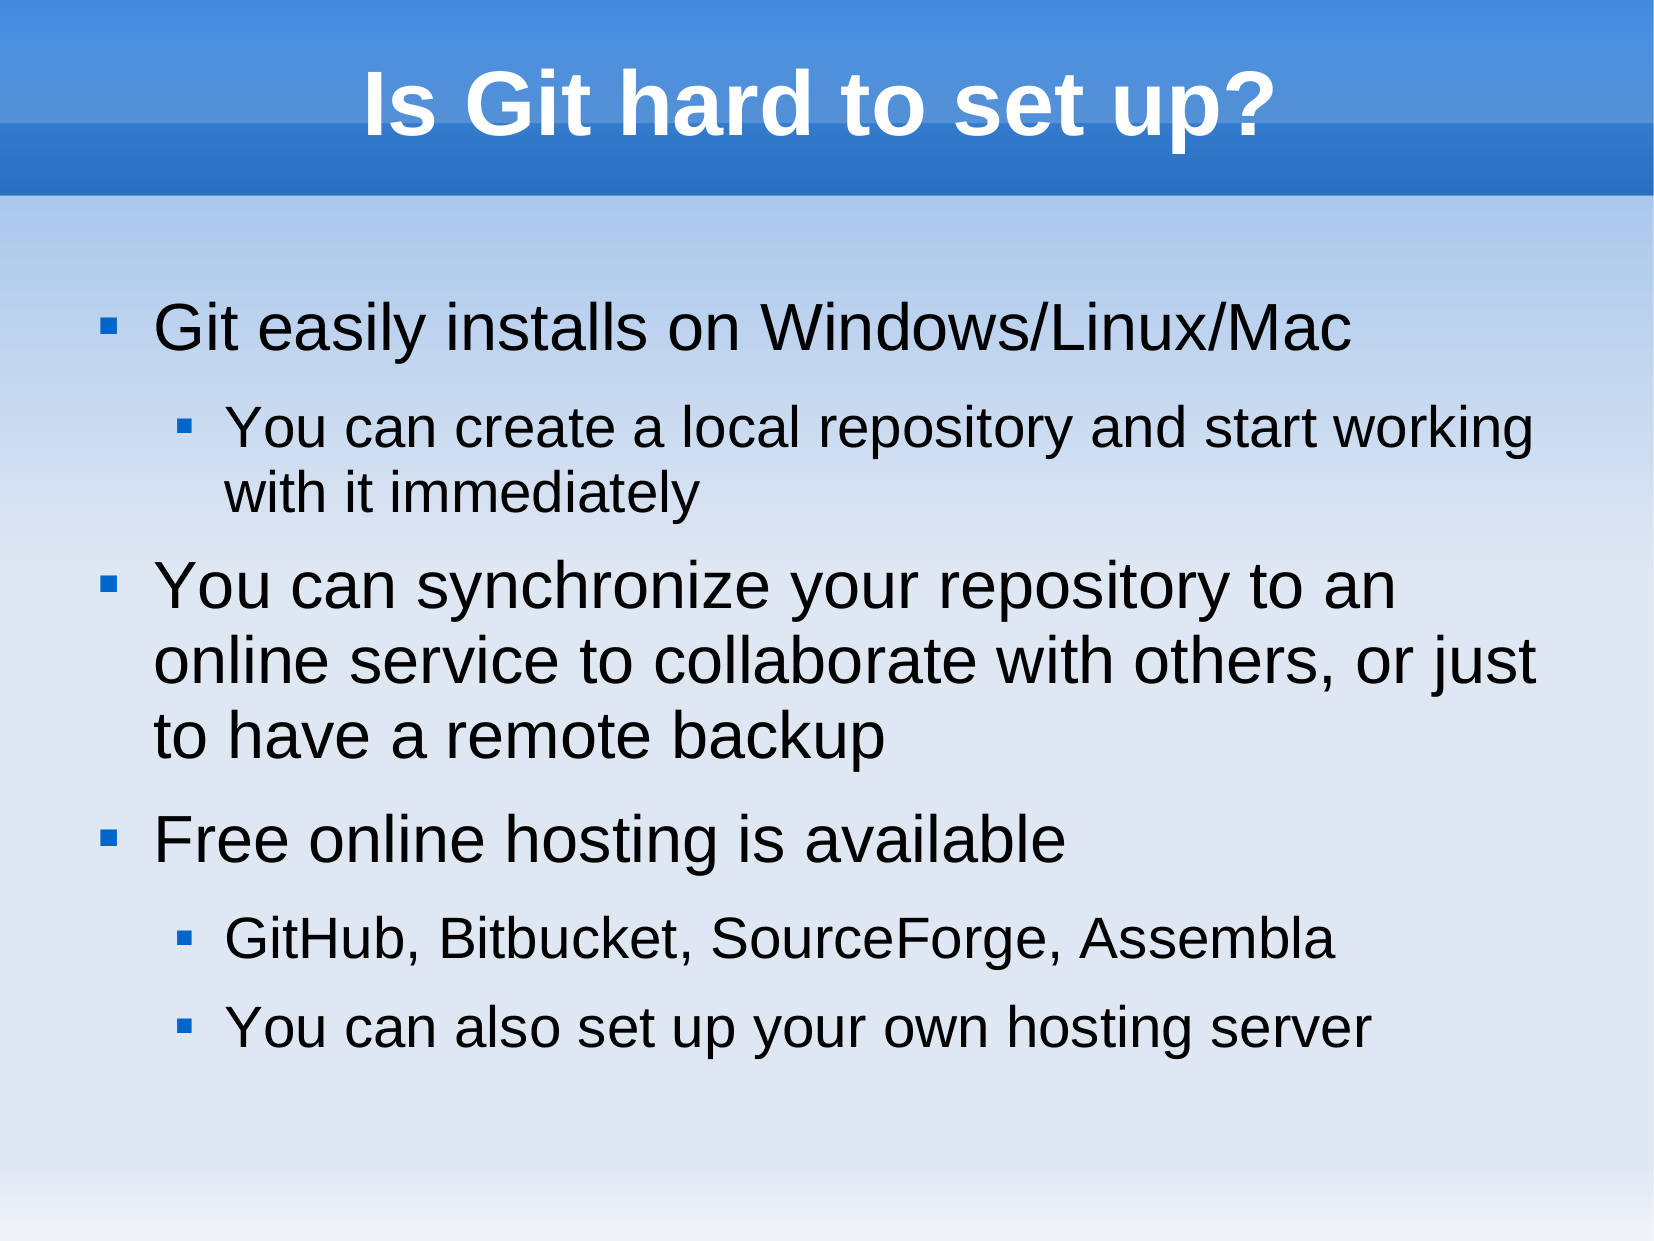

# Is Git hard to set up?
Git easily installs on Windows/Linux/Mac
You can create a local repository and start working with it immediately
You can synchronize your repository to an online service to collaborate with others, or just to have a remote backup
Free online hosting is available
GitHub, Bitbucket, SourceForge, Assembla
You can also set up your own hosting server